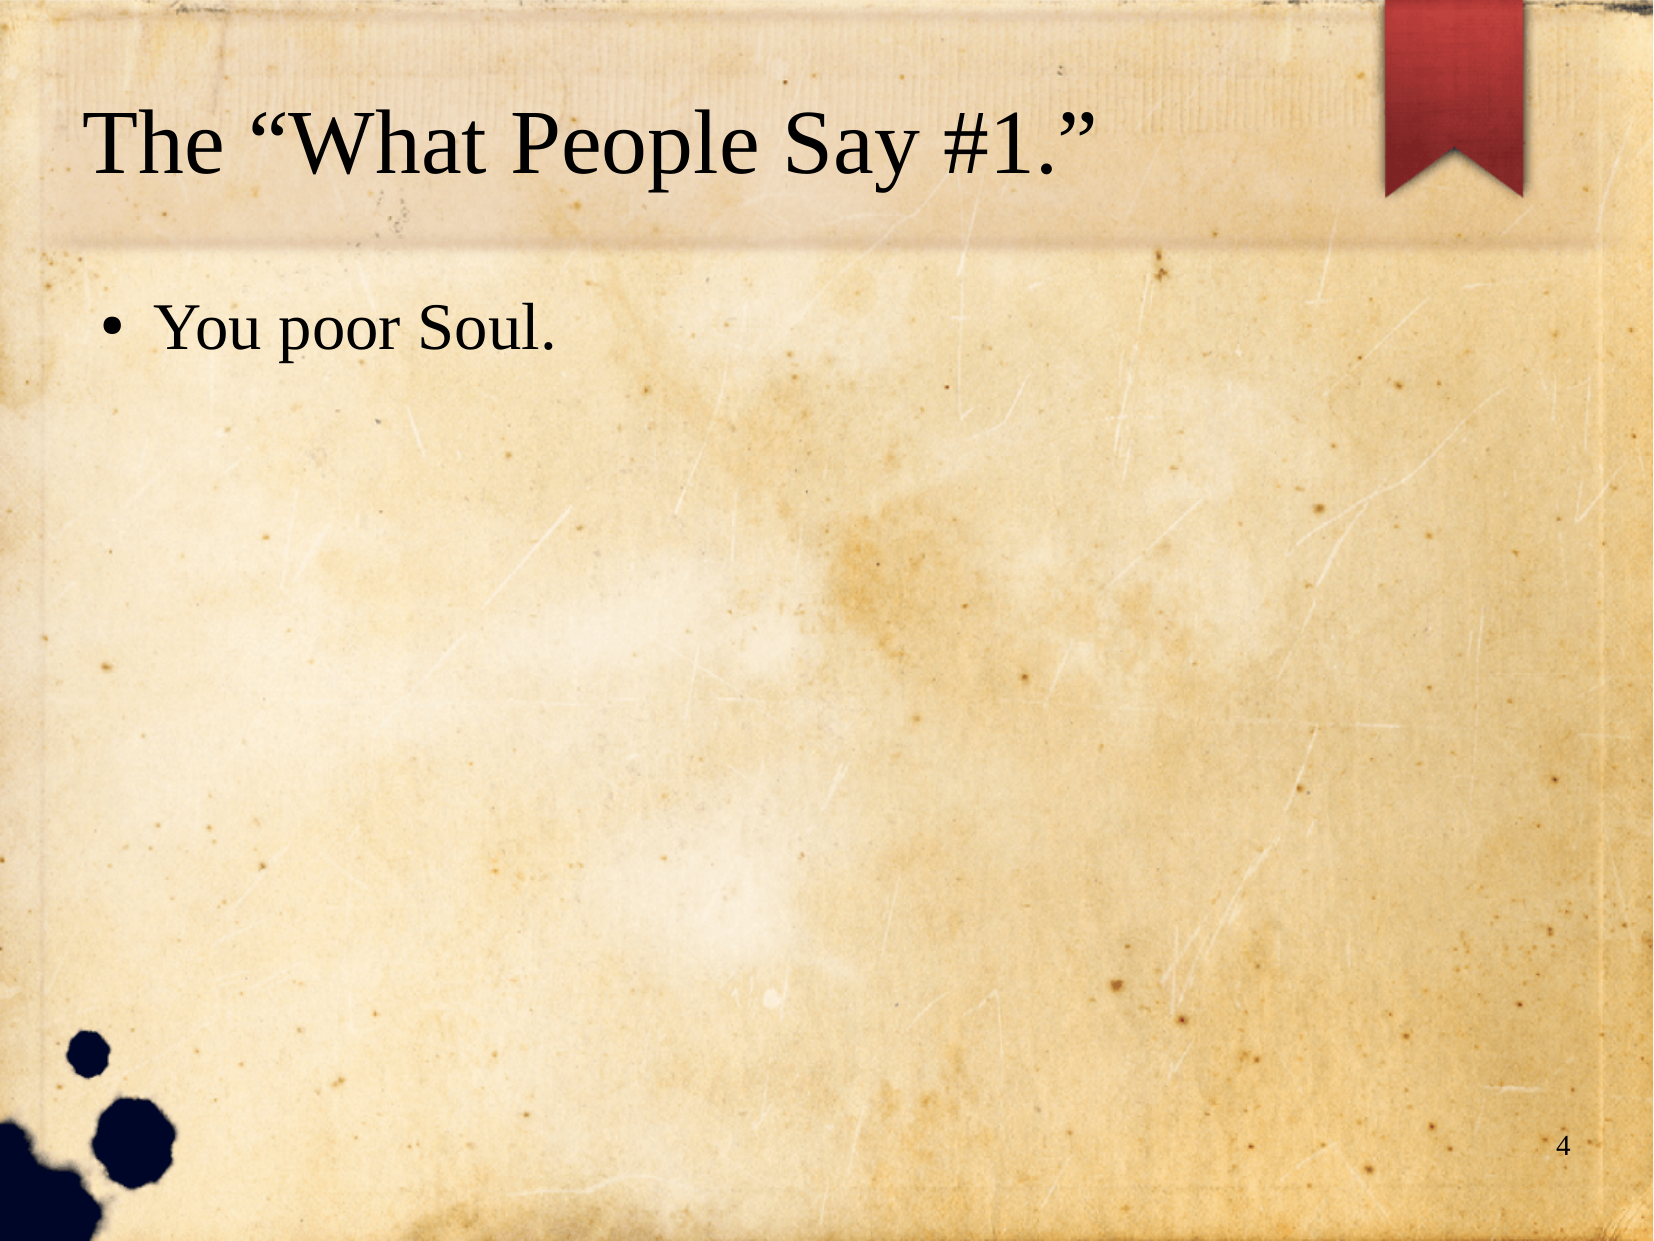

# The “What People Say #1.”
You poor Soul.
4